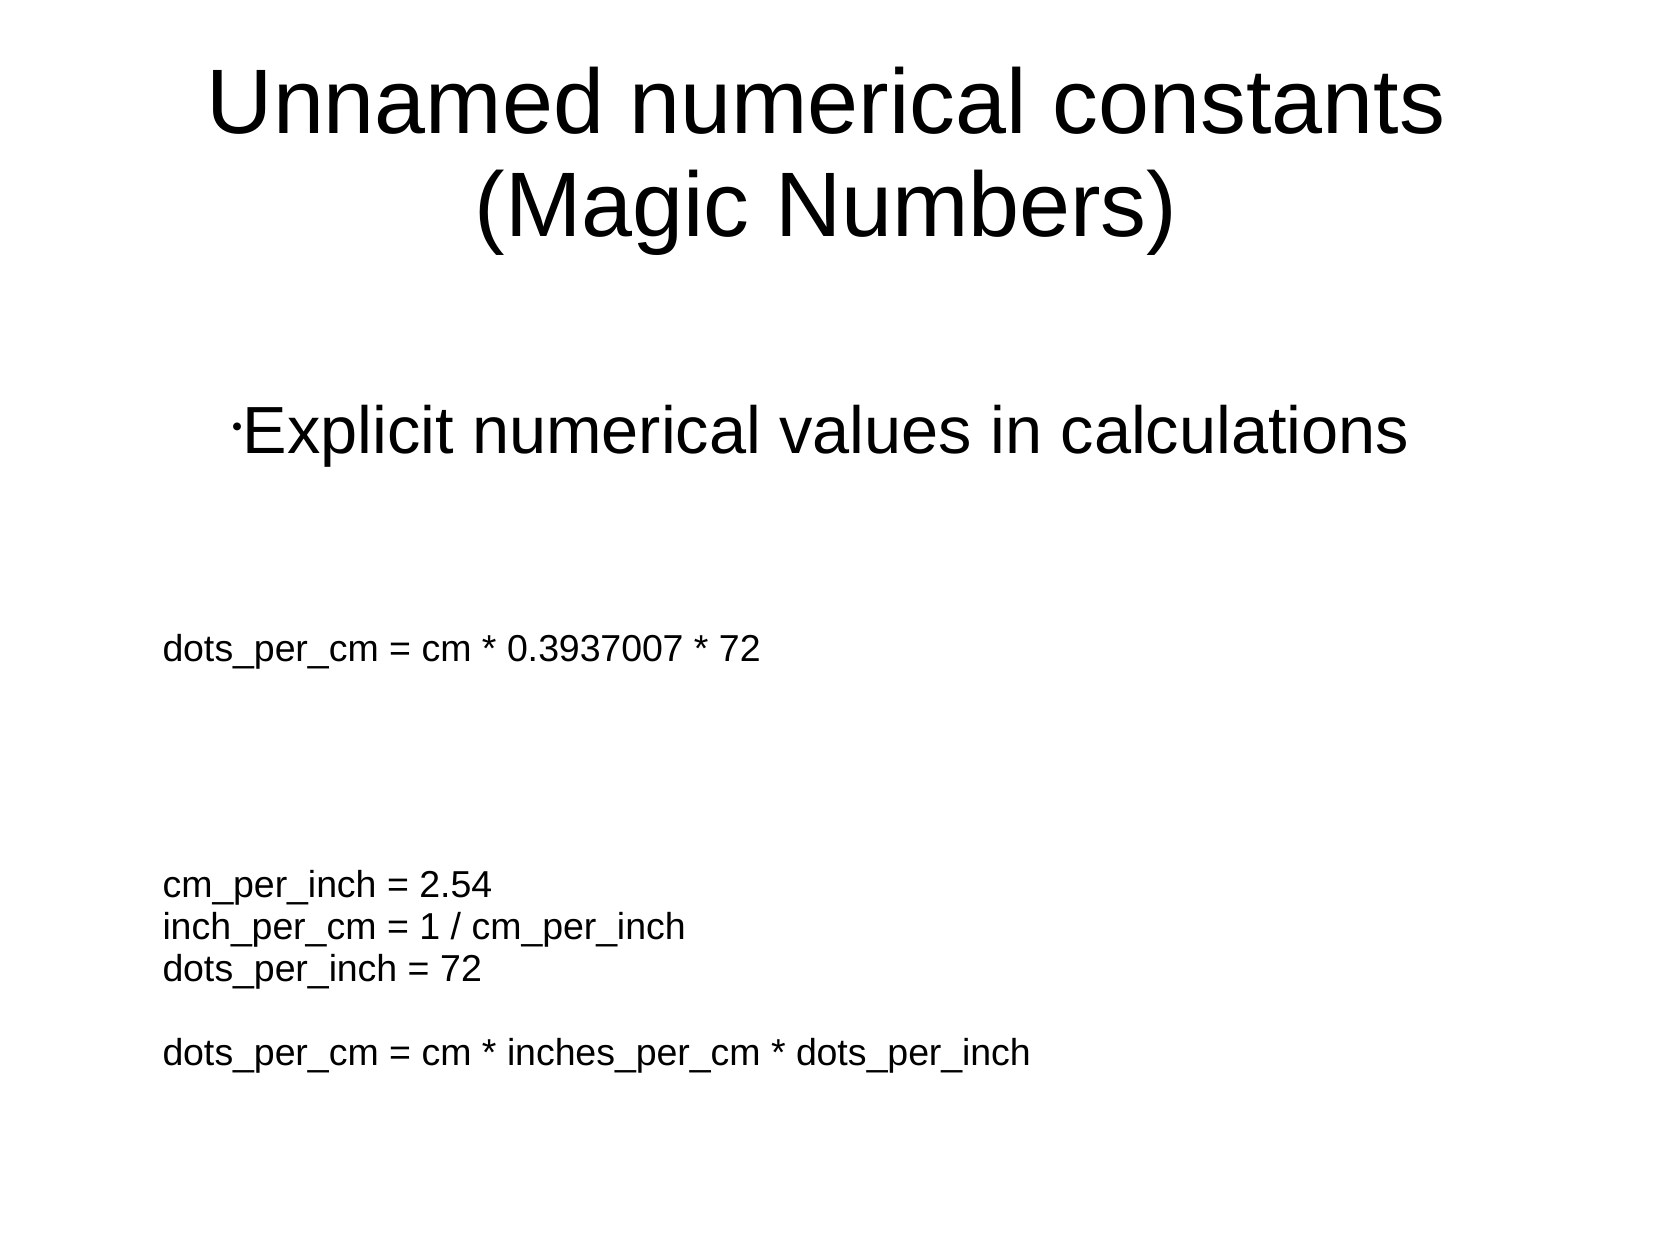

# Unnamed numerical constants (Magic Numbers)
Explicit numerical values in calculations
dots_per_cm = cm * 0.3937007 * 72
cm_per_inch = 2.54
inch_per_cm = 1 / cm_per_inch
dots_per_inch = 72
dots_per_cm = cm * inches_per_cm * dots_per_inch